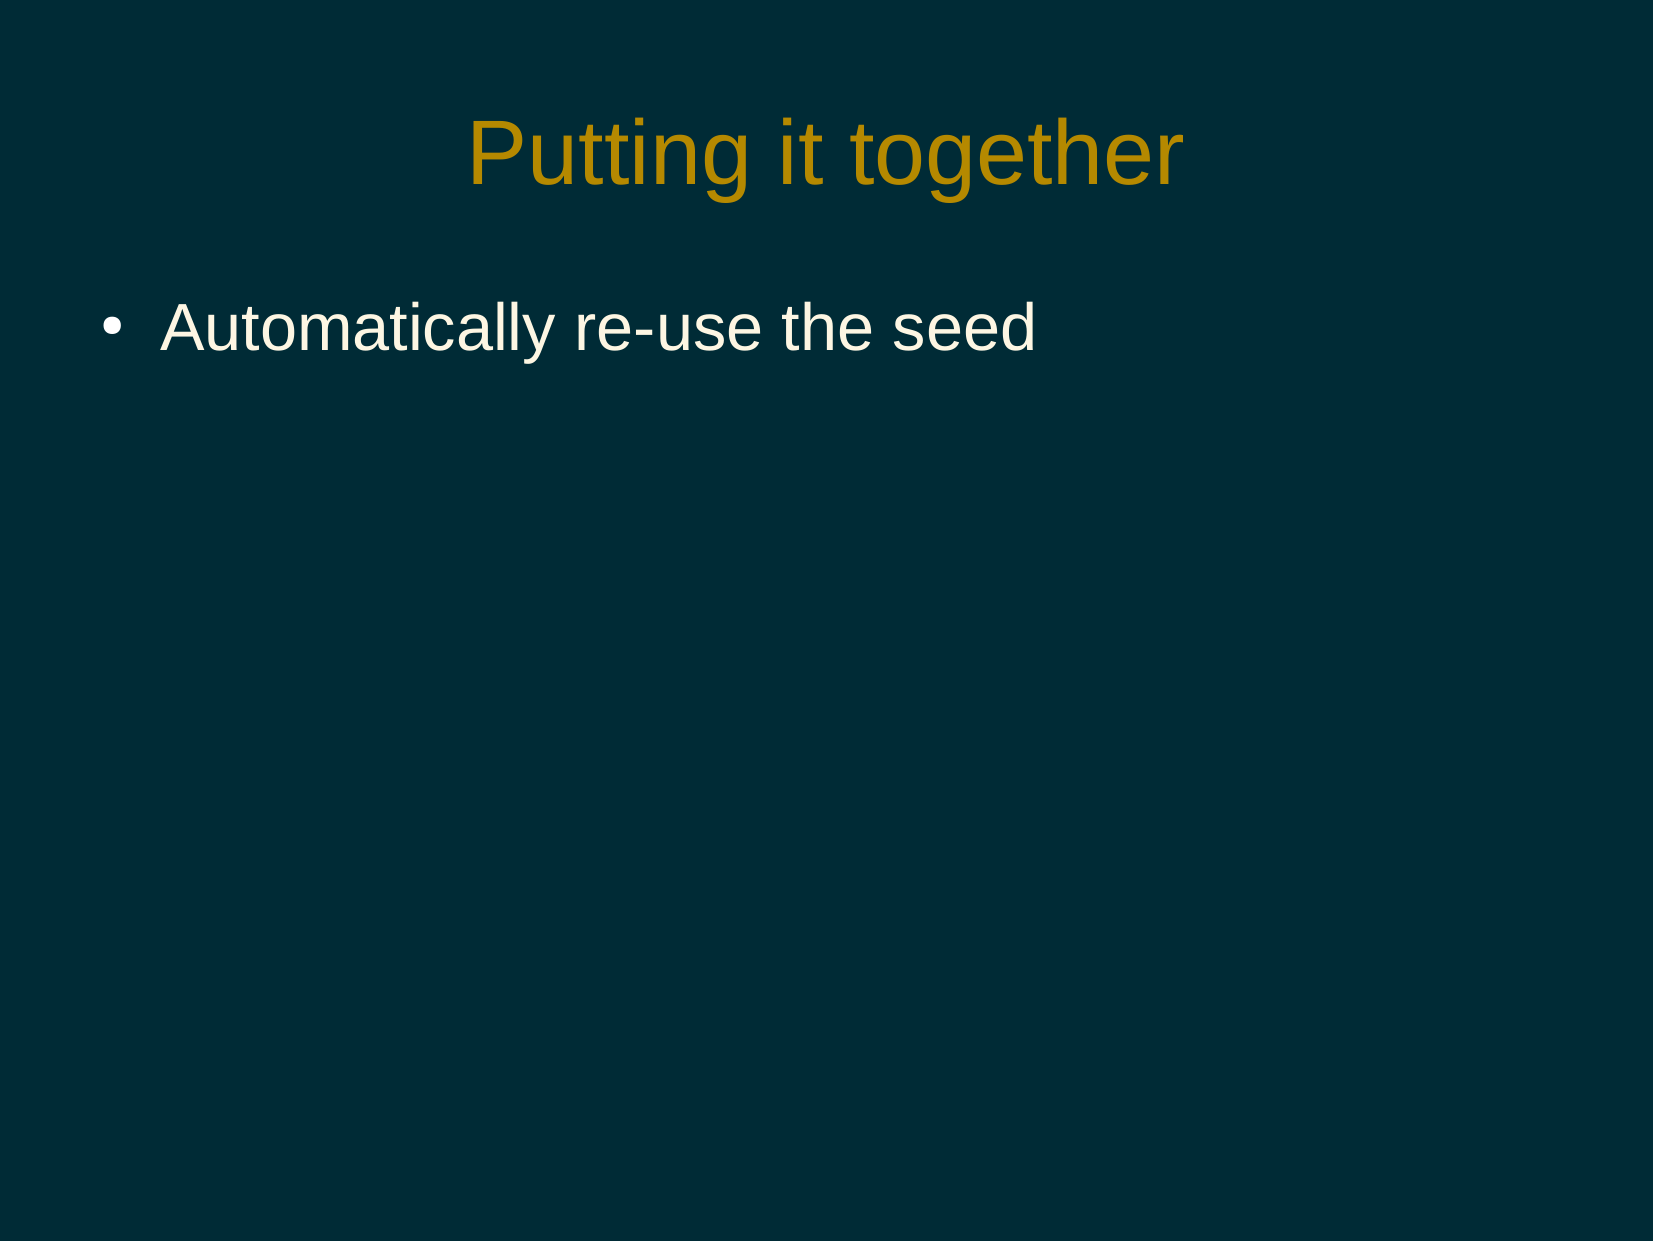

# Putting it together
Automatically re-use the seed